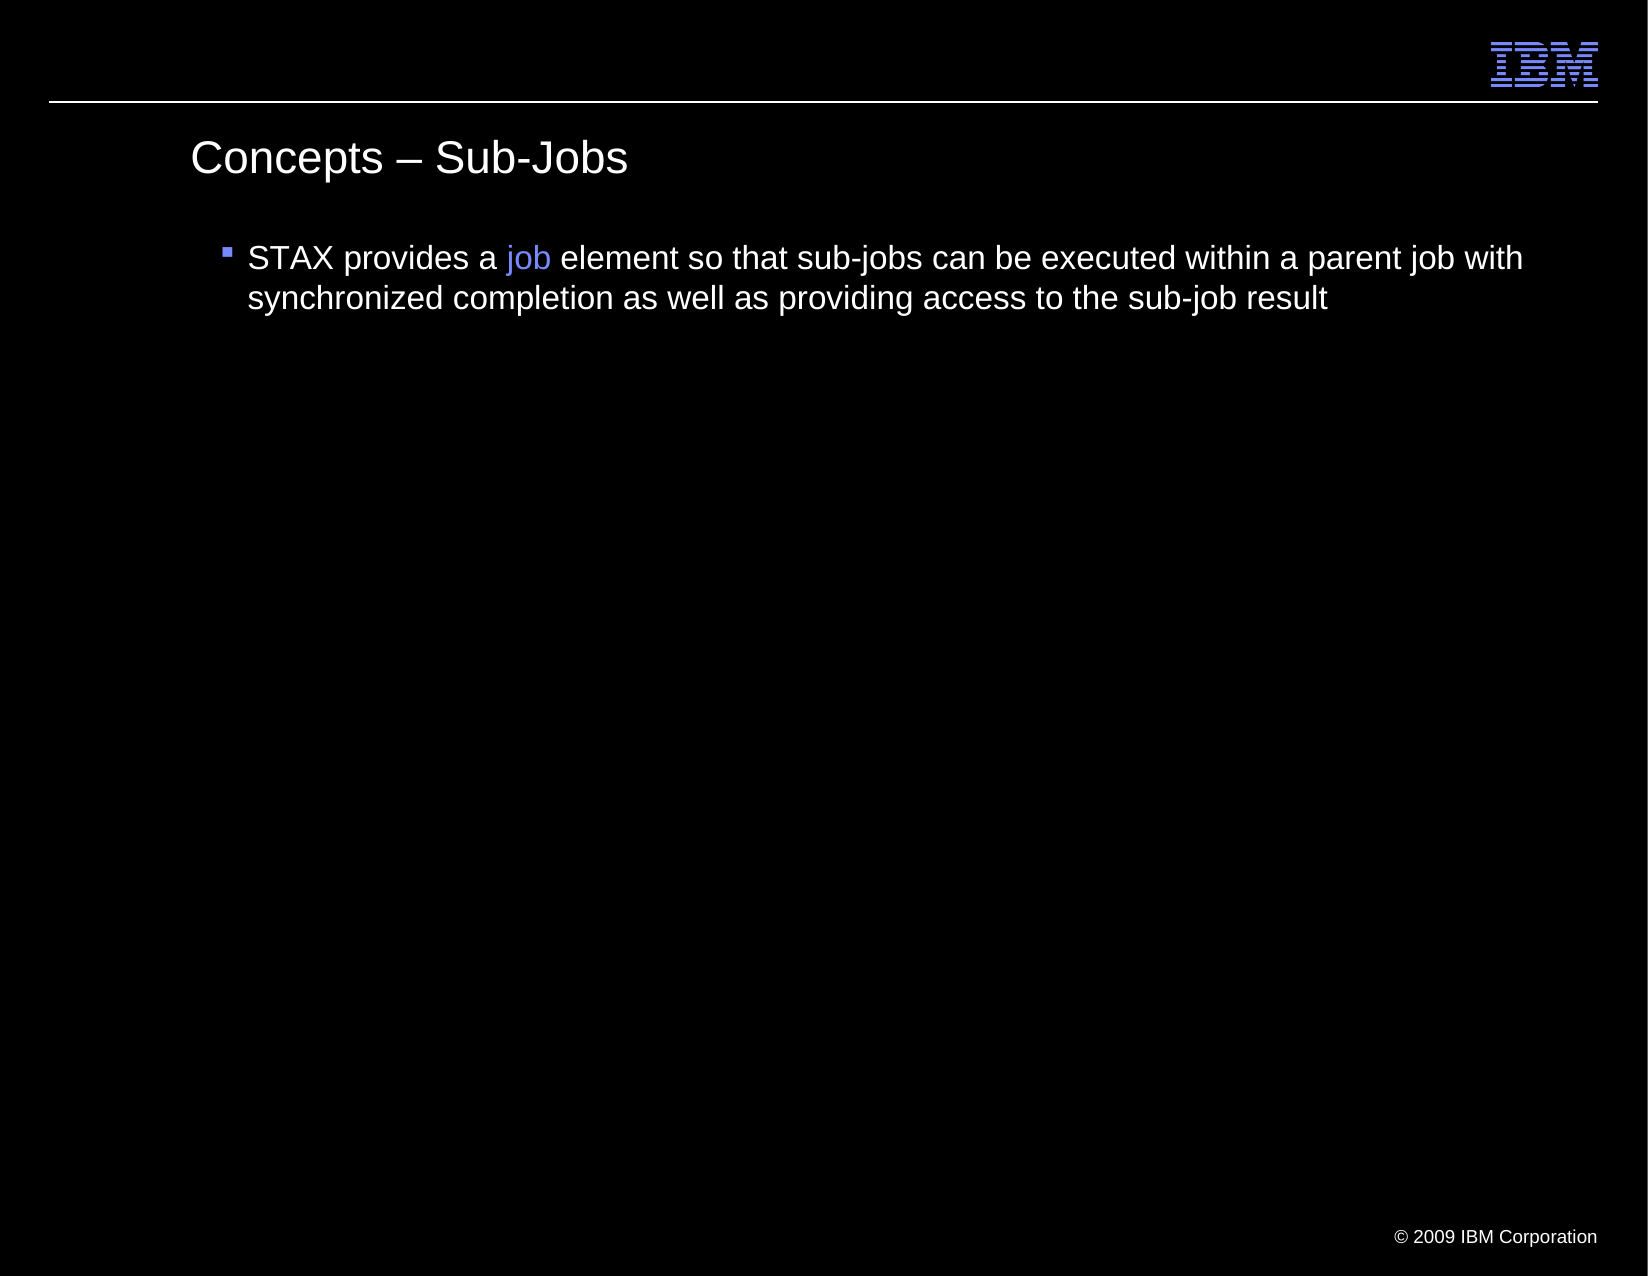

# Concepts – Sub-Jobs
STAX provides a job element so that sub-jobs can be executed within a parent job with synchronized completion as well as providing access to the sub-job result